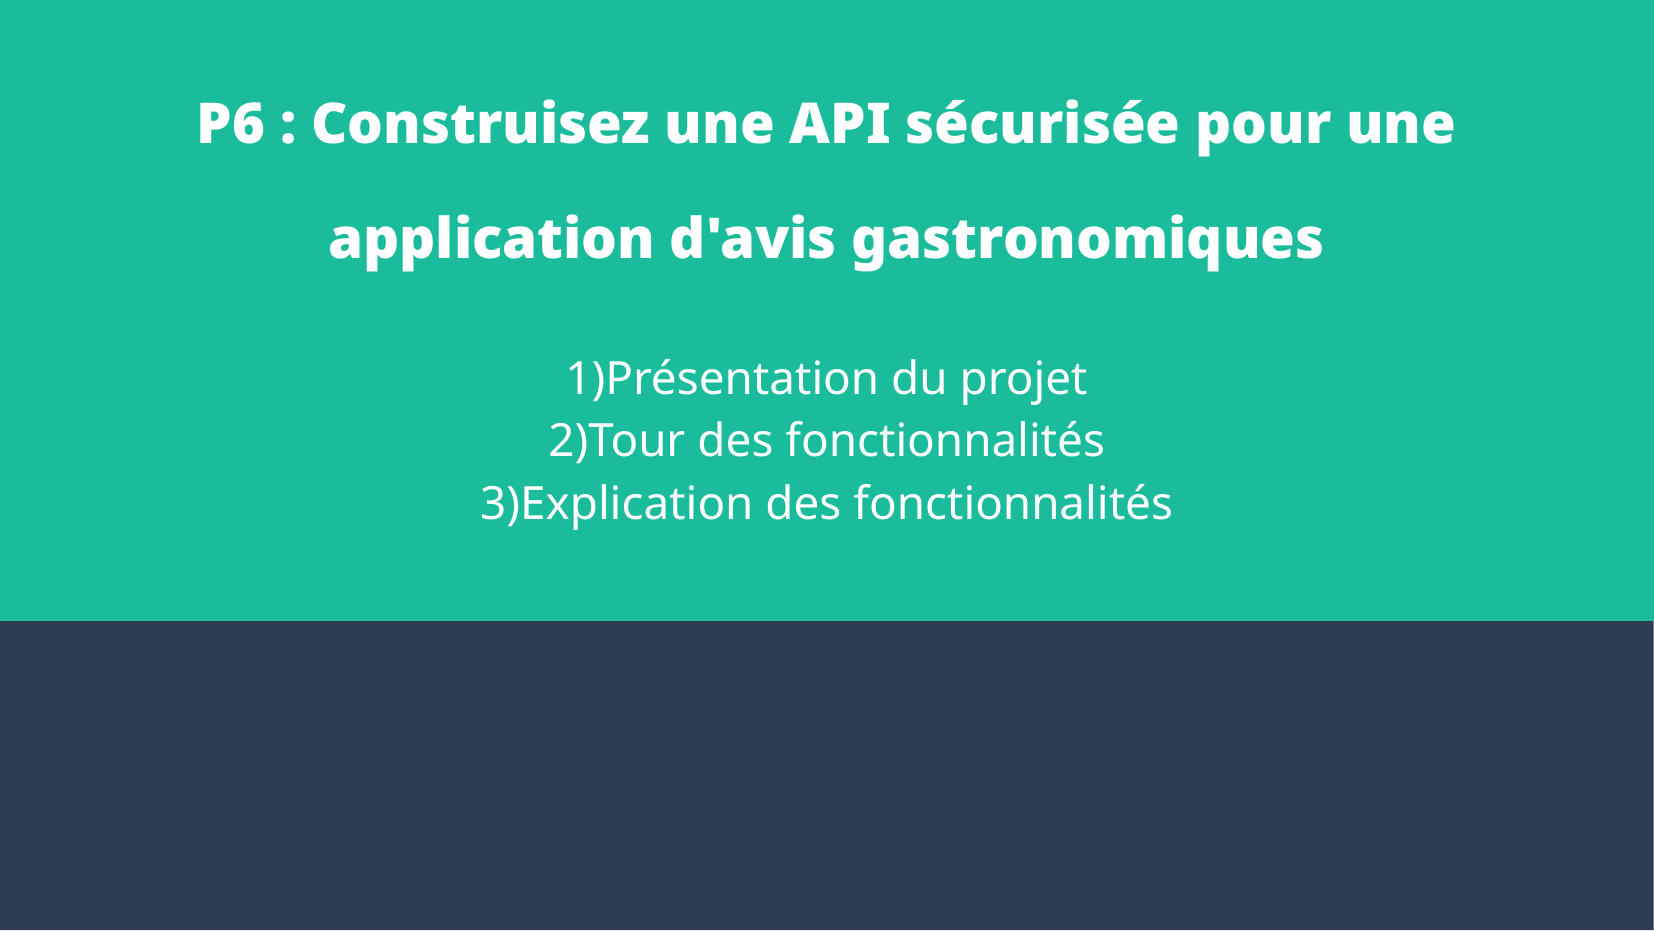

# P6 : Construisez une API sécurisée pour une application d'avis gastronomiques
1)Présentation du projet
2)Tour des fonctionnalités
3)Explication des fonctionnalités